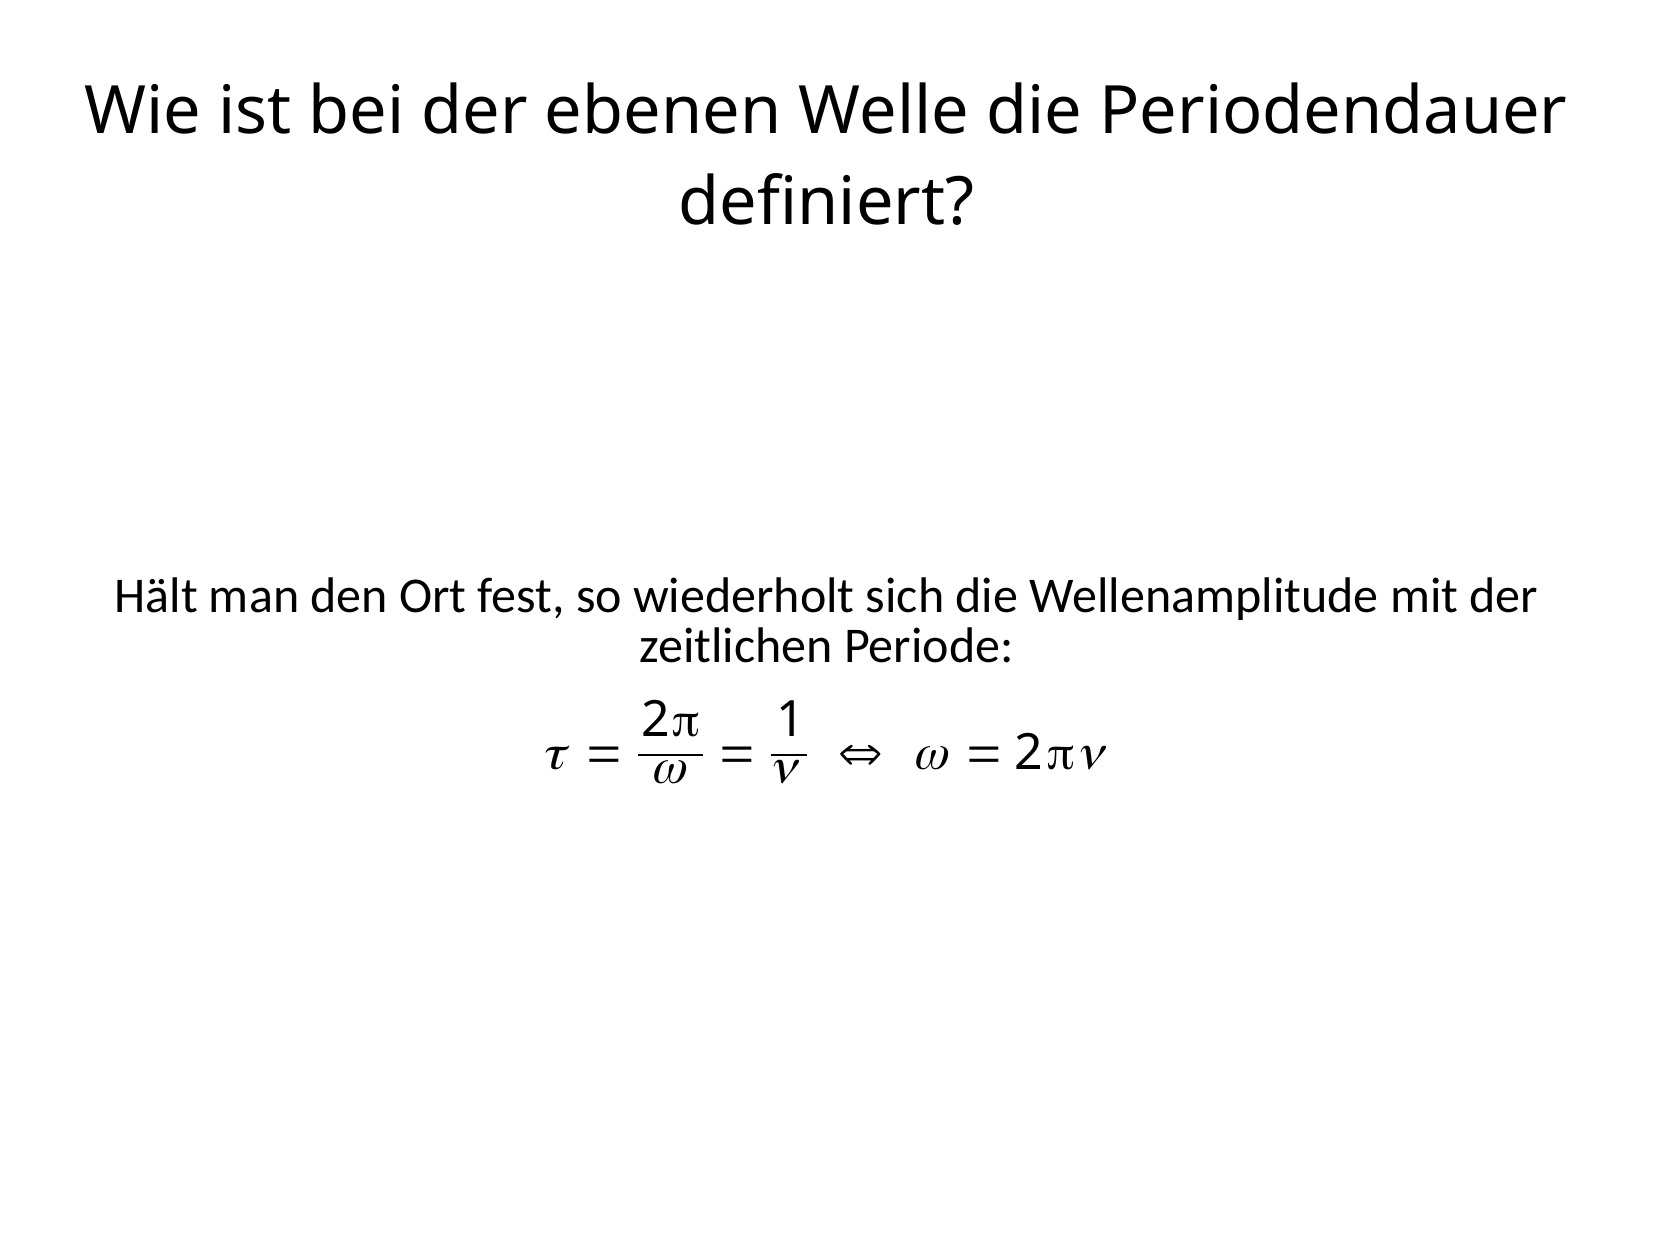

# Wie ist bei der ebenen Welle die Periodendauer definiert?
Hält man den Ort fest, so wiederholt sich die Wellenamplitude mit der zeitlichen Periode: